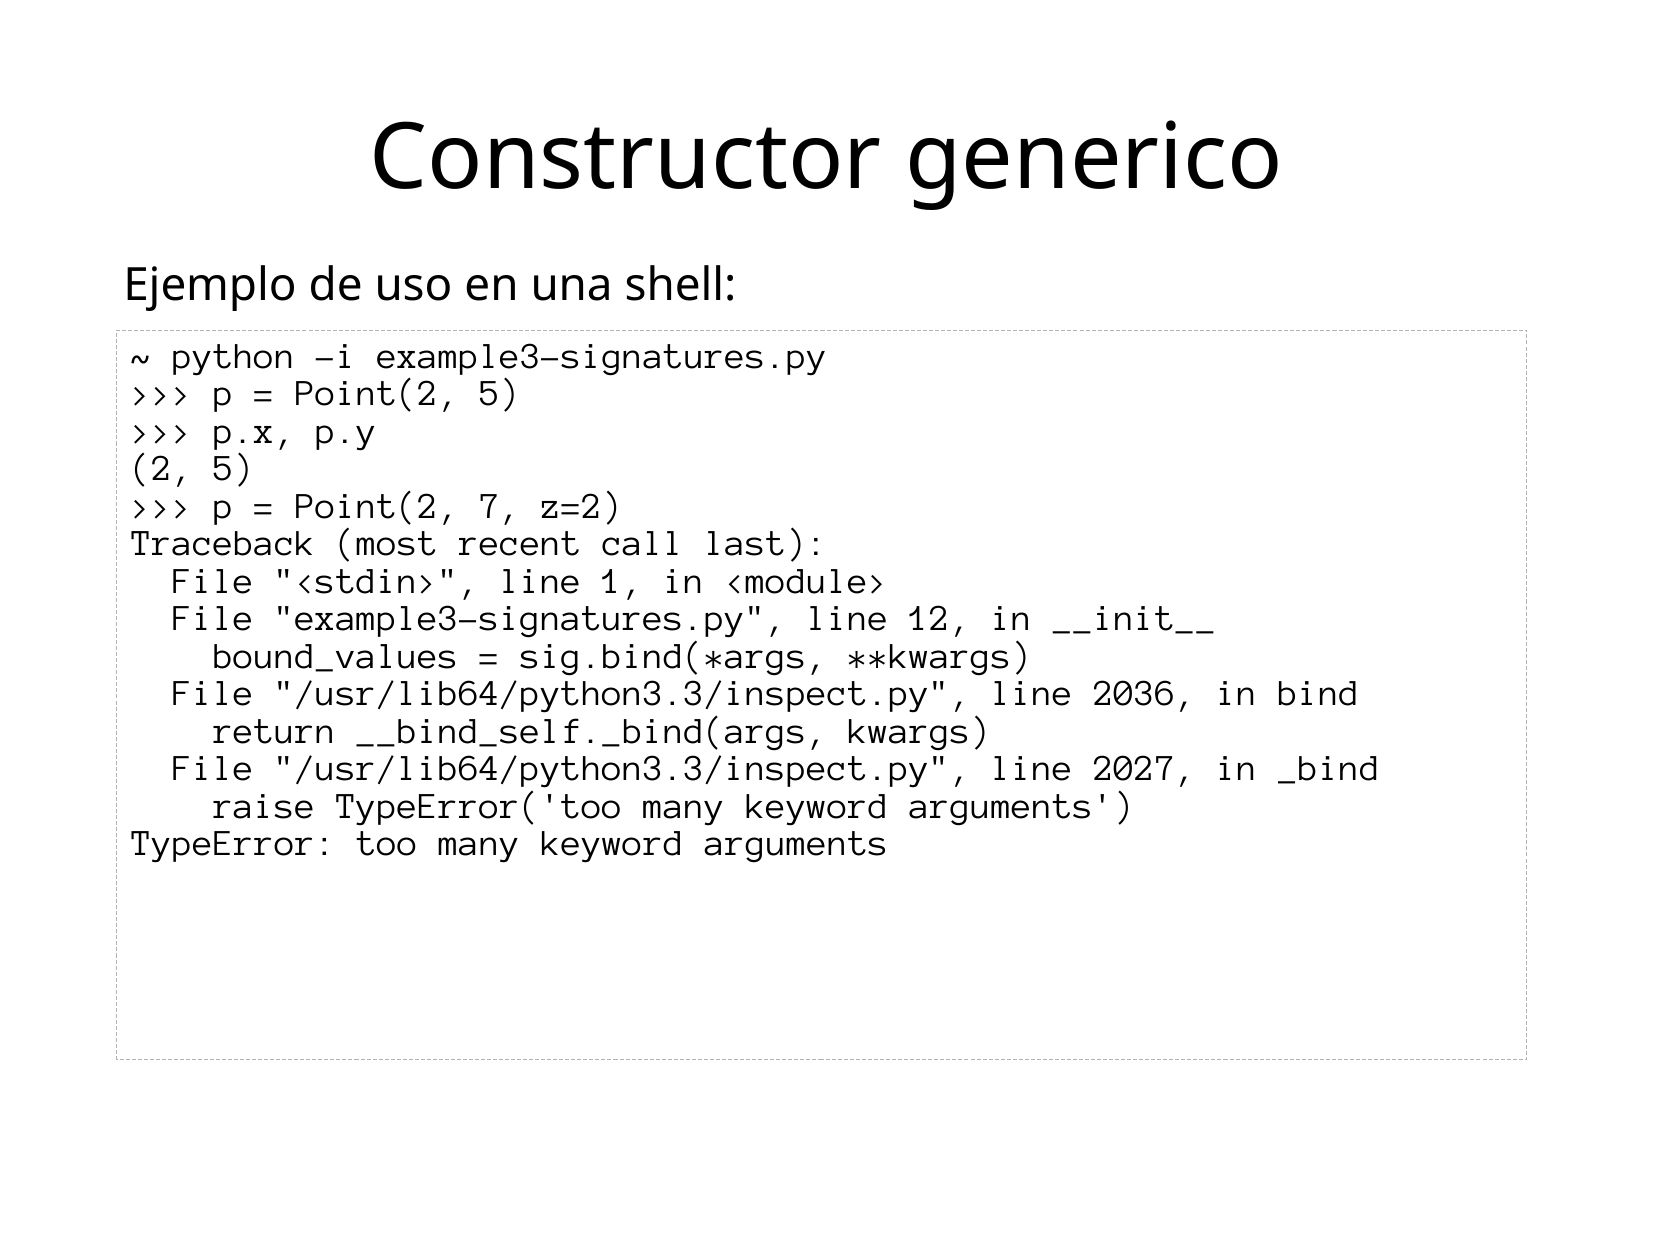

# Constructor generico
Ejemplo de uso en una shell:
~ python -i example3-signatures.py
>>> p = Point(2, 5)
>>> p.x, p.y
(2, 5)
>>> p = Point(2, 7, z=2)
Traceback (most recent call last):
 File "<stdin>", line 1, in <module>
 File "example3-signatures.py", line 12, in __init__
 bound_values = sig.bind(*args, **kwargs)
 File "/usr/lib64/python3.3/inspect.py", line 2036, in bind
 return __bind_self._bind(args, kwargs)
 File "/usr/lib64/python3.3/inspect.py", line 2027, in _bind
 raise TypeError('too many keyword arguments')
TypeError: too many keyword arguments